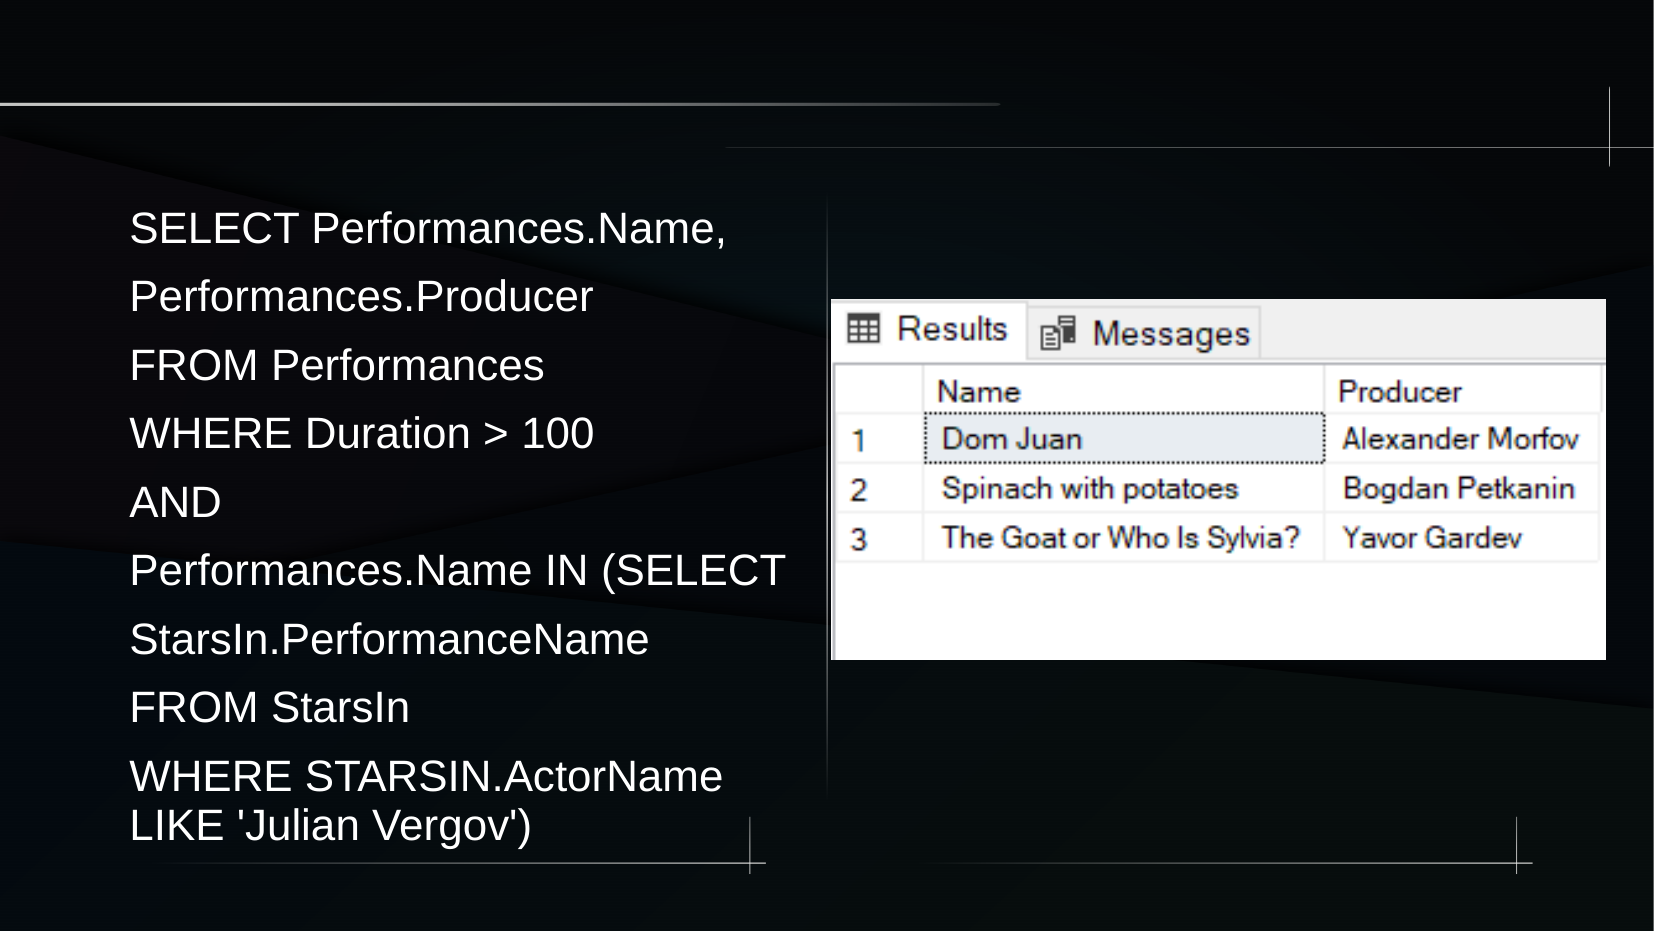

#
SELECT Performances.Name,
Performances.Producer
FROM Performances
WHERE Duration > 100
AND
Performances.Name IN (SELECT
StarsIn.PerformanceName
FROM StarsIn
WHERE STARSIN.ActorName LIKE 'Julian Vergov')